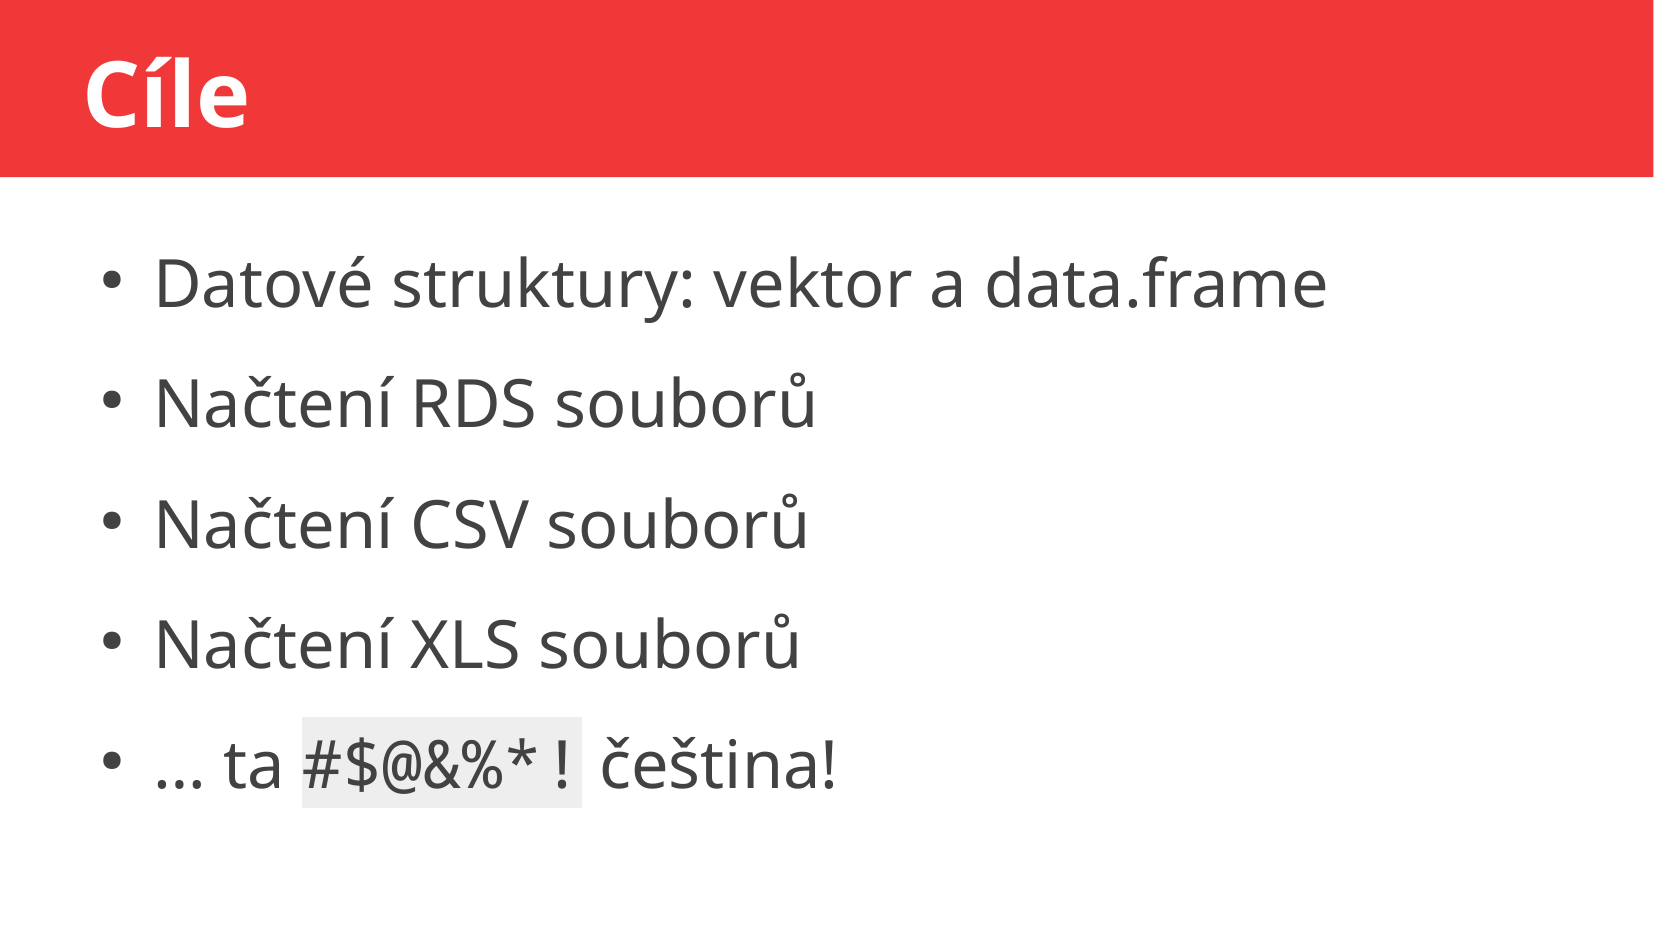

# Cíle
Datové struktury: vektor a data.frame
Načtení RDS souborů
Načtení CSV souborů
Načtení XLS souborů
… ta #$@&%*! čeština!